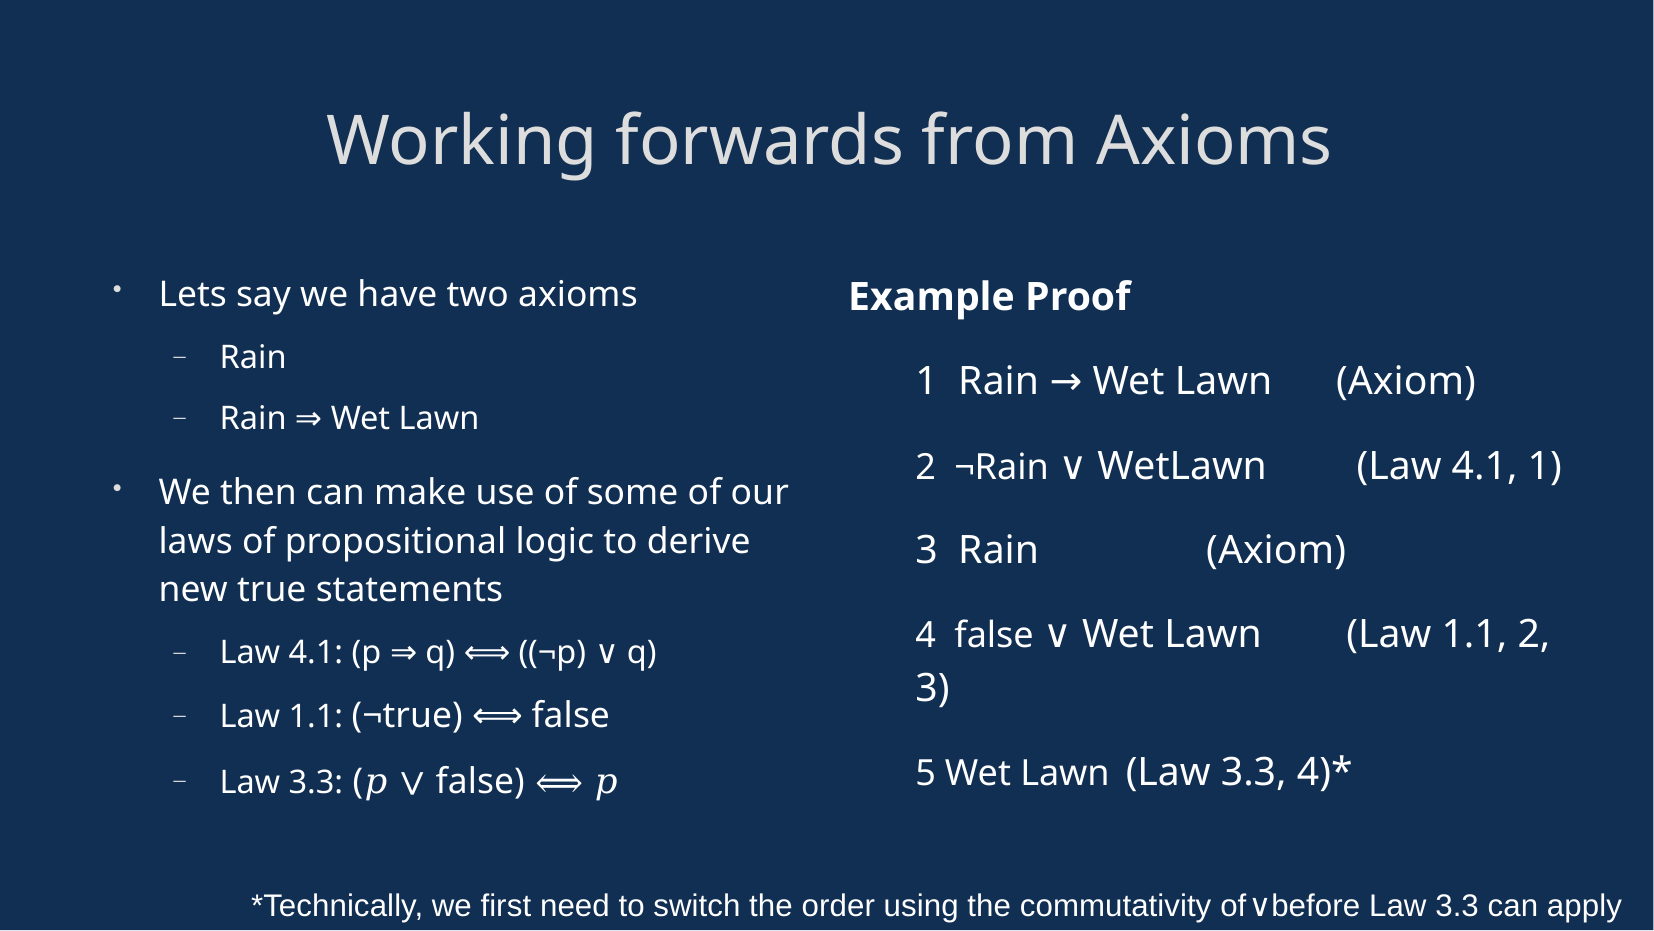

# Working forwards from Axioms
Lets say we have two axioms
Rain
Rain ⇒ Wet Lawn
We then can make use of some of our laws of propositional logic to derive new true statements
Law 4.1: (p ⇒ q) ⟺ ((¬p) ∨ q)
Law 1.1: (¬true) ⟺ false
Law 3.3: (𝑝 ∨ false) ⟺ 𝑝
Example Proof
1 Rain → Wet Lawn	(Axiom)
2 ¬Rain ∨ WetLawn 	 (Law 4.1, 1)
3 Rain			 	 (Axiom)
4 false ∨ Wet Lawn 	 (Law 1.1, 2, 3)
5 Wet Lawn			(Law 3.3, 4)*
*Technically, we first need to switch the order using the commutativity of∨before Law 3.3 can apply